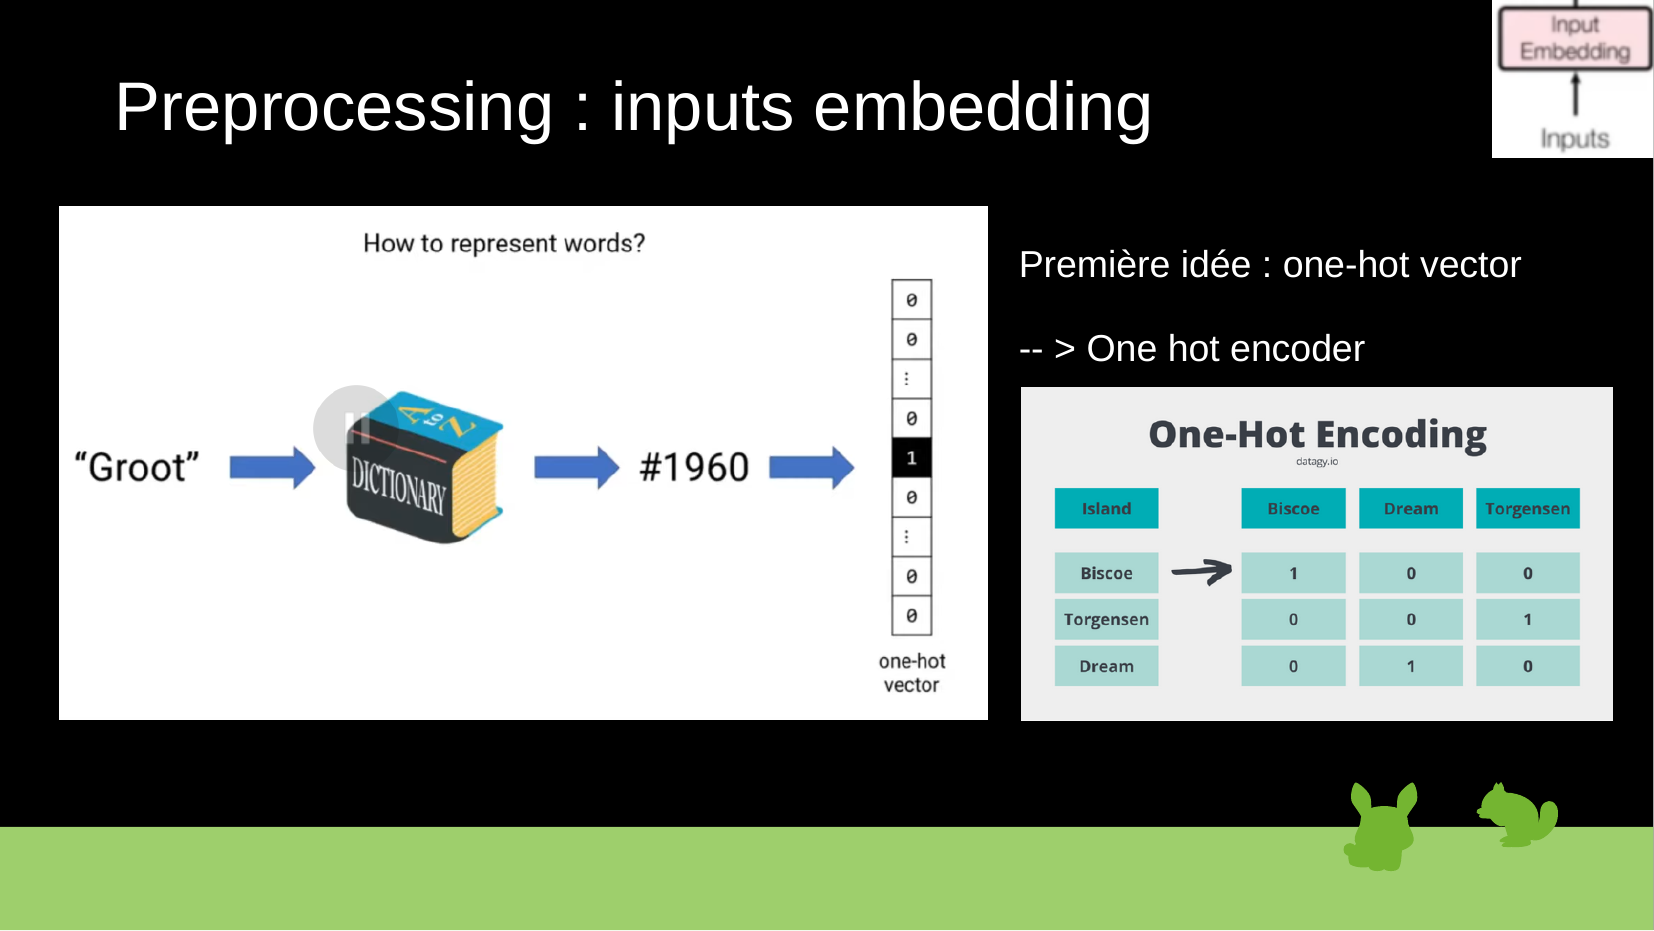

# Preprocessing : inputs embedding
Première idée : one-hot vector
-- > One hot encoder